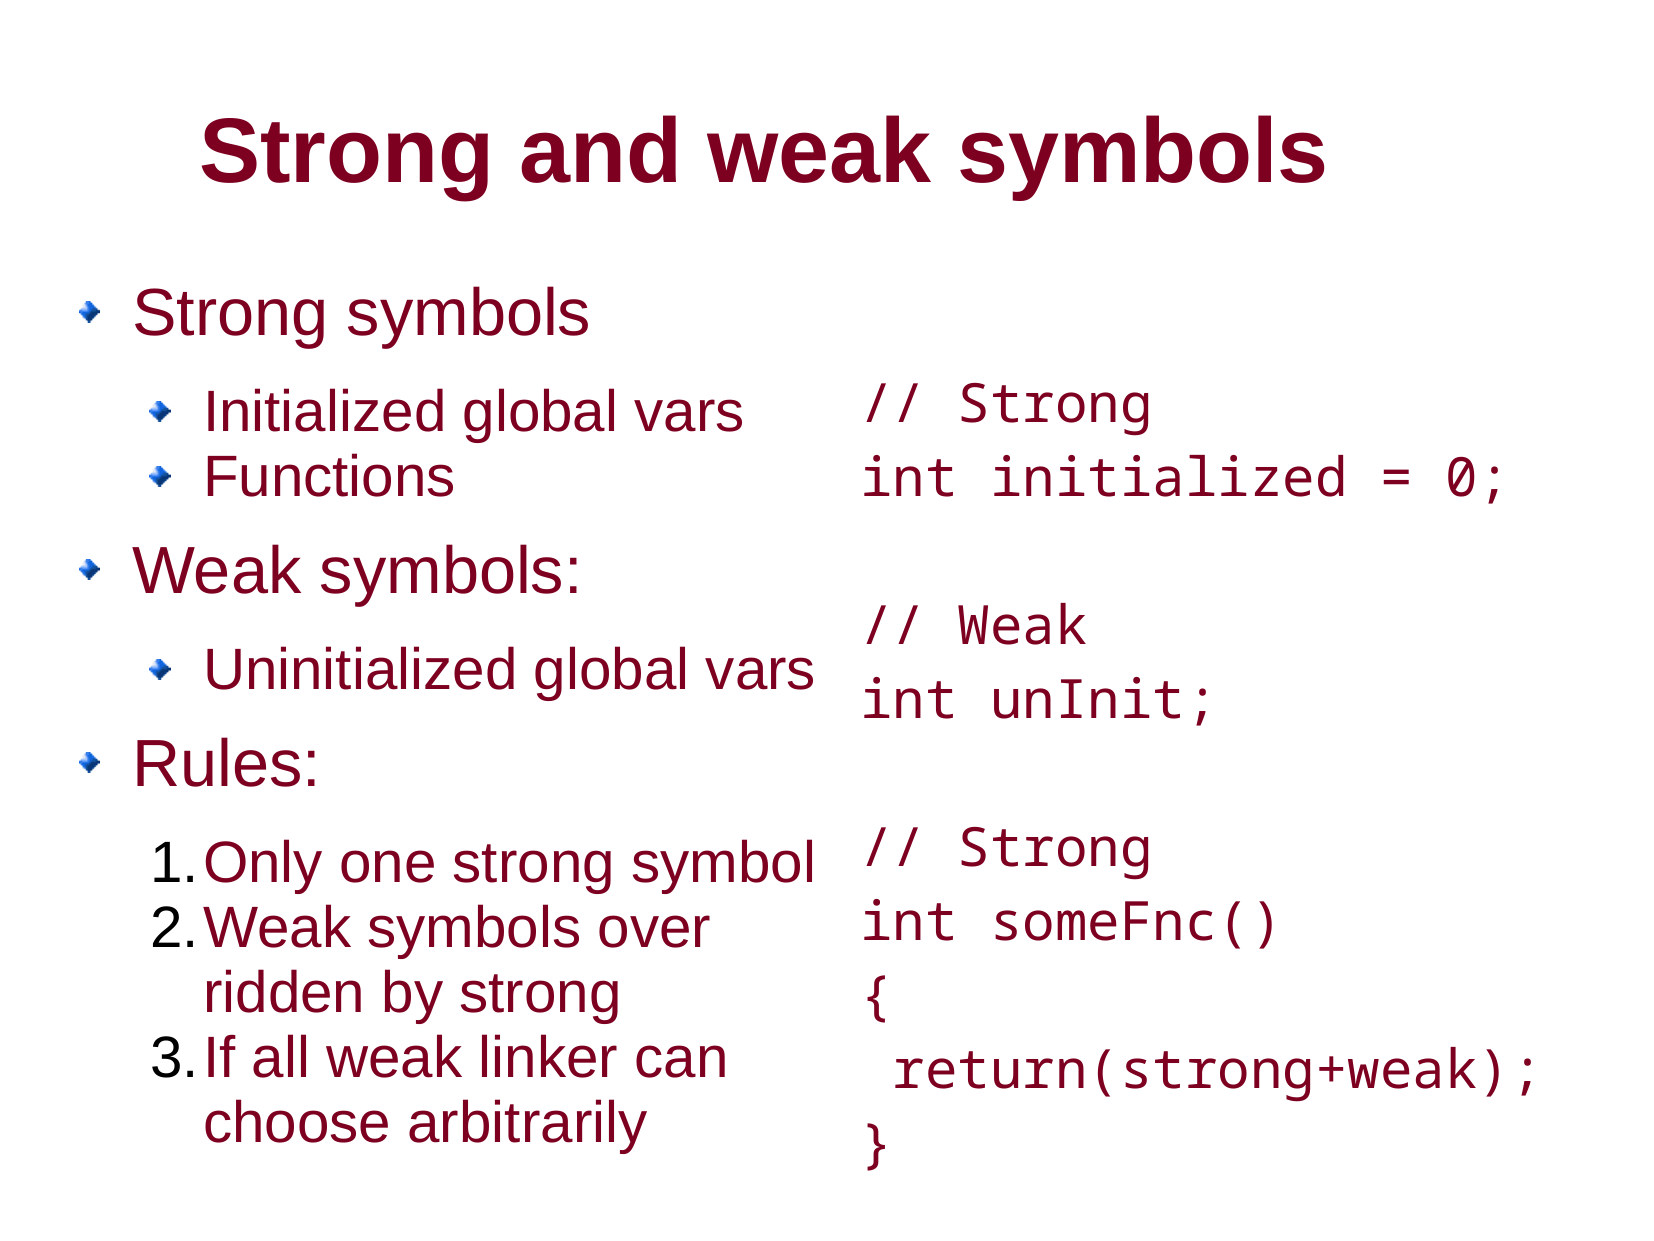

# Strong and weak symbols
Strong symbols
Initialized global vars
Functions
Weak symbols:
Uninitialized global vars
Rules:
Only one strong symbol
Weak symbols over ridden by strong
If all weak linker can choose arbitrarily
// Strong
int initialized = 0;
// Weak
int unInit;
// Strong
int someFnc()
{
 return(strong+weak);
}